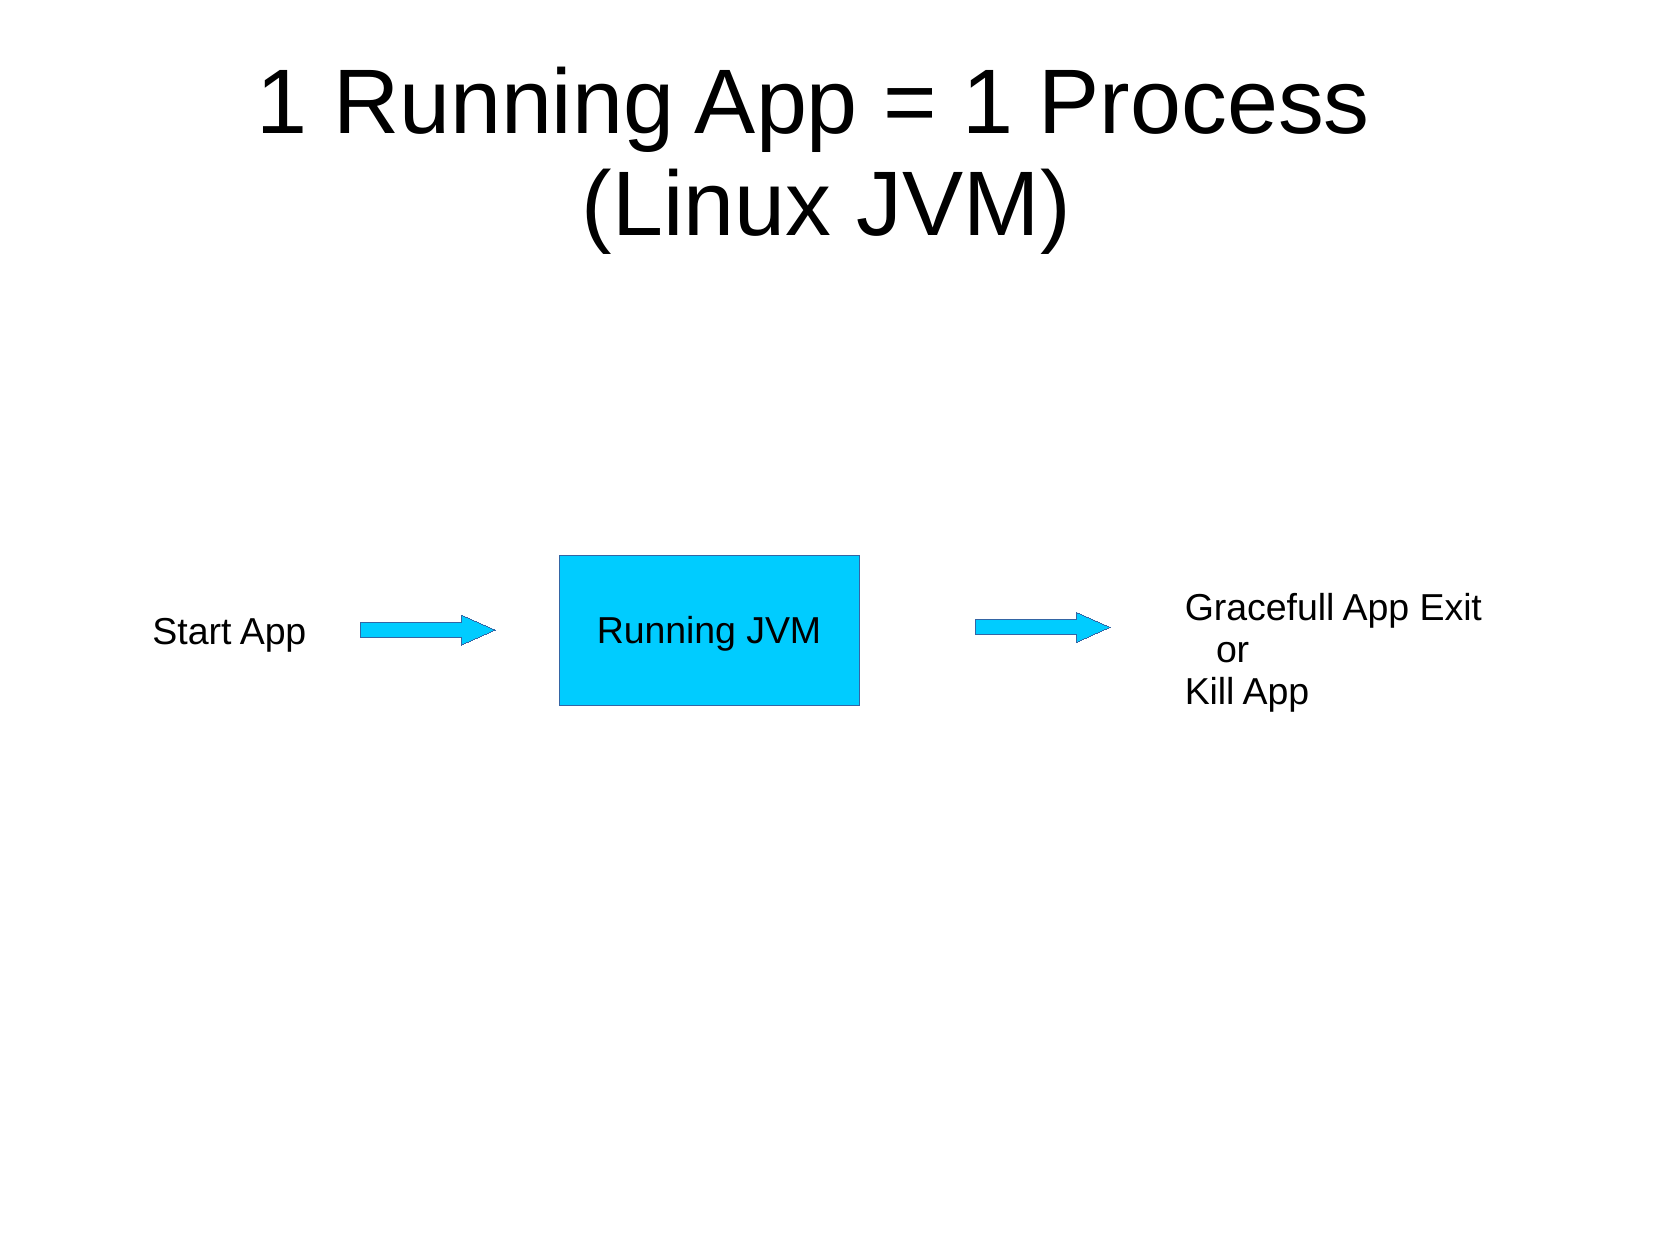

# 1 Running App = 1 Process (Linux JVM)
Running JVM
Gracefull App Exit
 or
Kill App
Start App